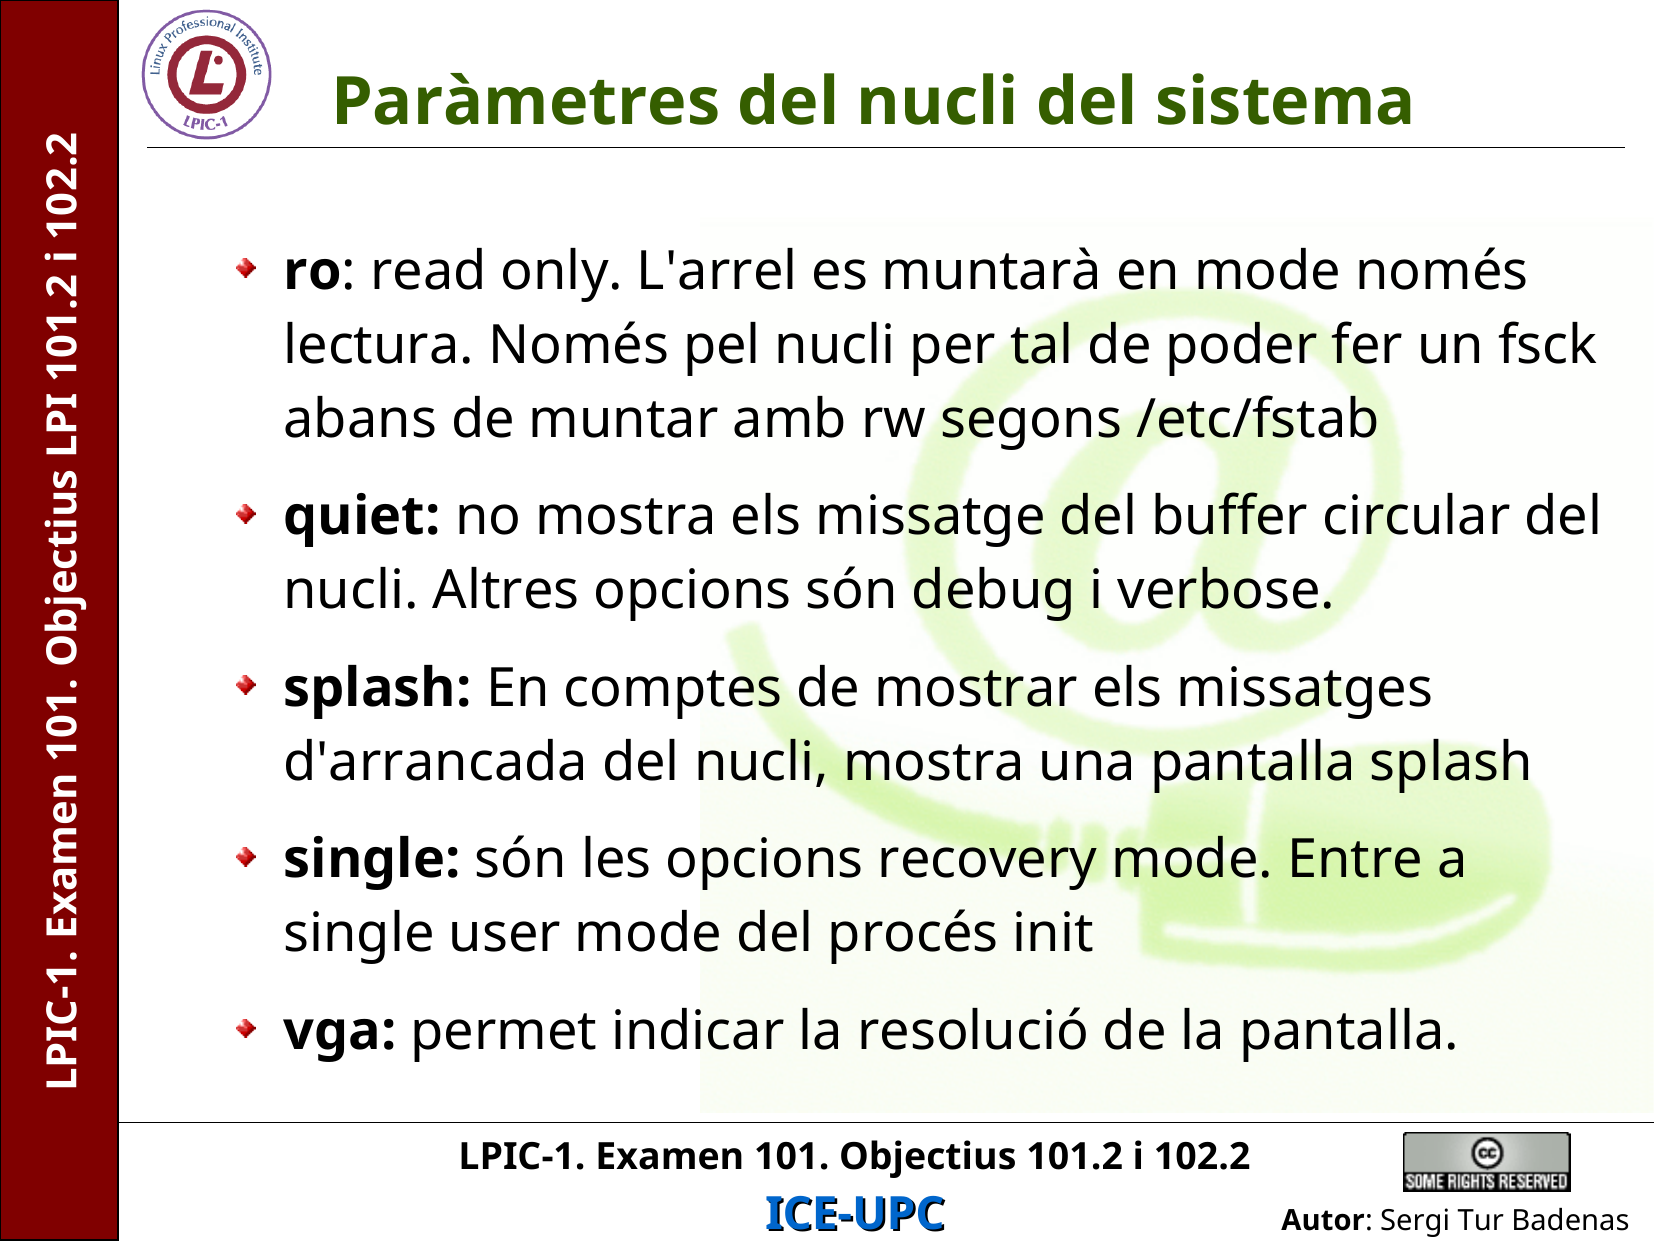

# Paràmetres del nucli del sistema
ro: read only. L'arrel es muntarà en mode només lectura. Només pel nucli per tal de poder fer un fsck abans de muntar amb rw segons /etc/fstab
quiet: no mostra els missatge del buffer circular del nucli. Altres opcions són debug i verbose.
splash: En comptes de mostrar els missatges d'arrancada del nucli, mostra una pantalla splash
single: són les opcions recovery mode. Entre a single user mode del procés init
vga: permet indicar la resolució de la pantalla.